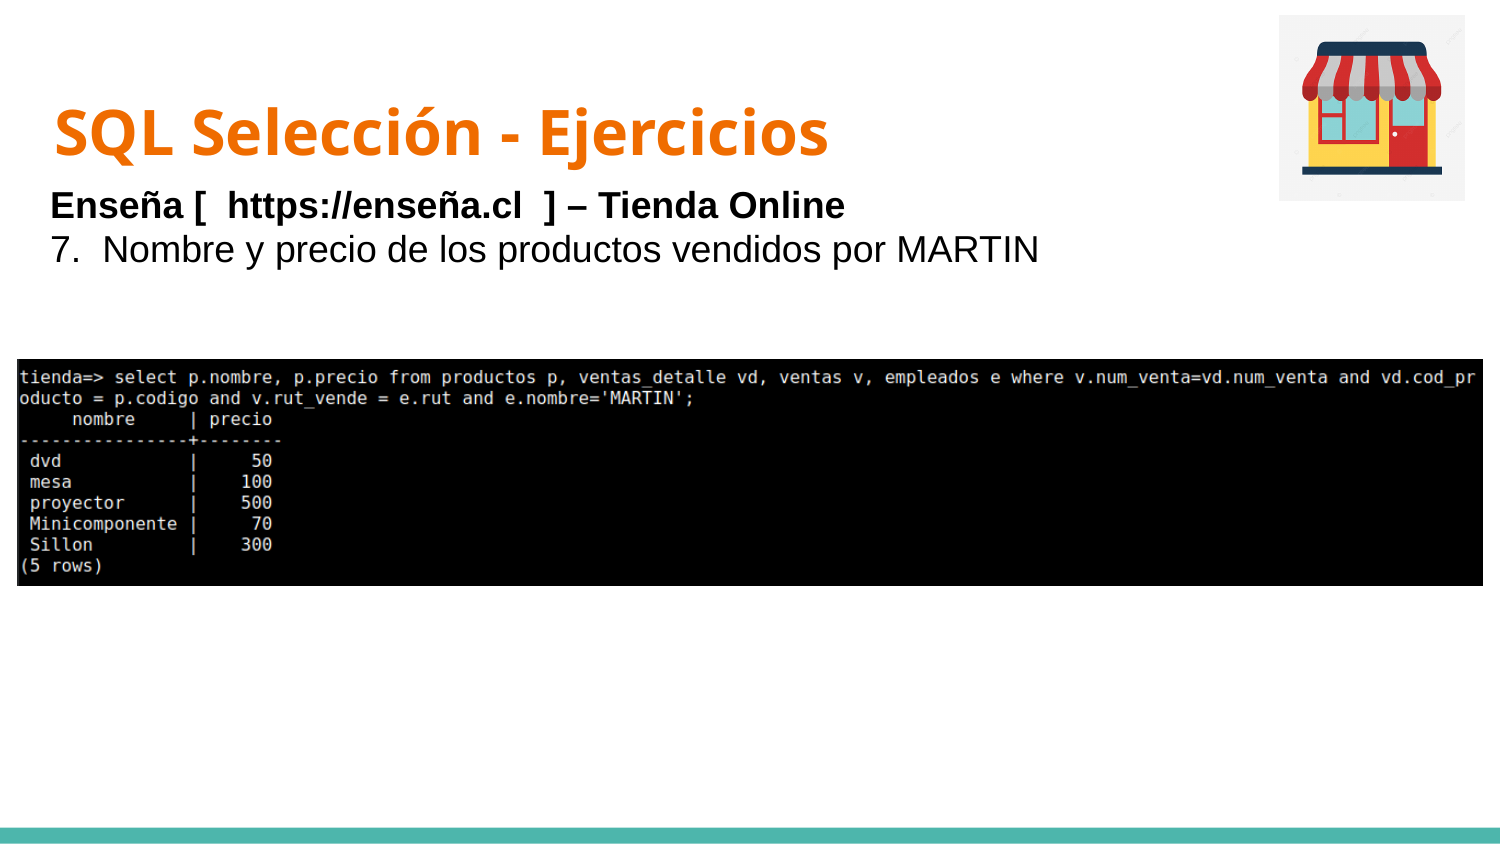

# SQL Selección - Ejercicios
Enseña [ https://enseña.cl ] – Tienda Online
7. Nombre y precio de los productos vendidos por MARTIN